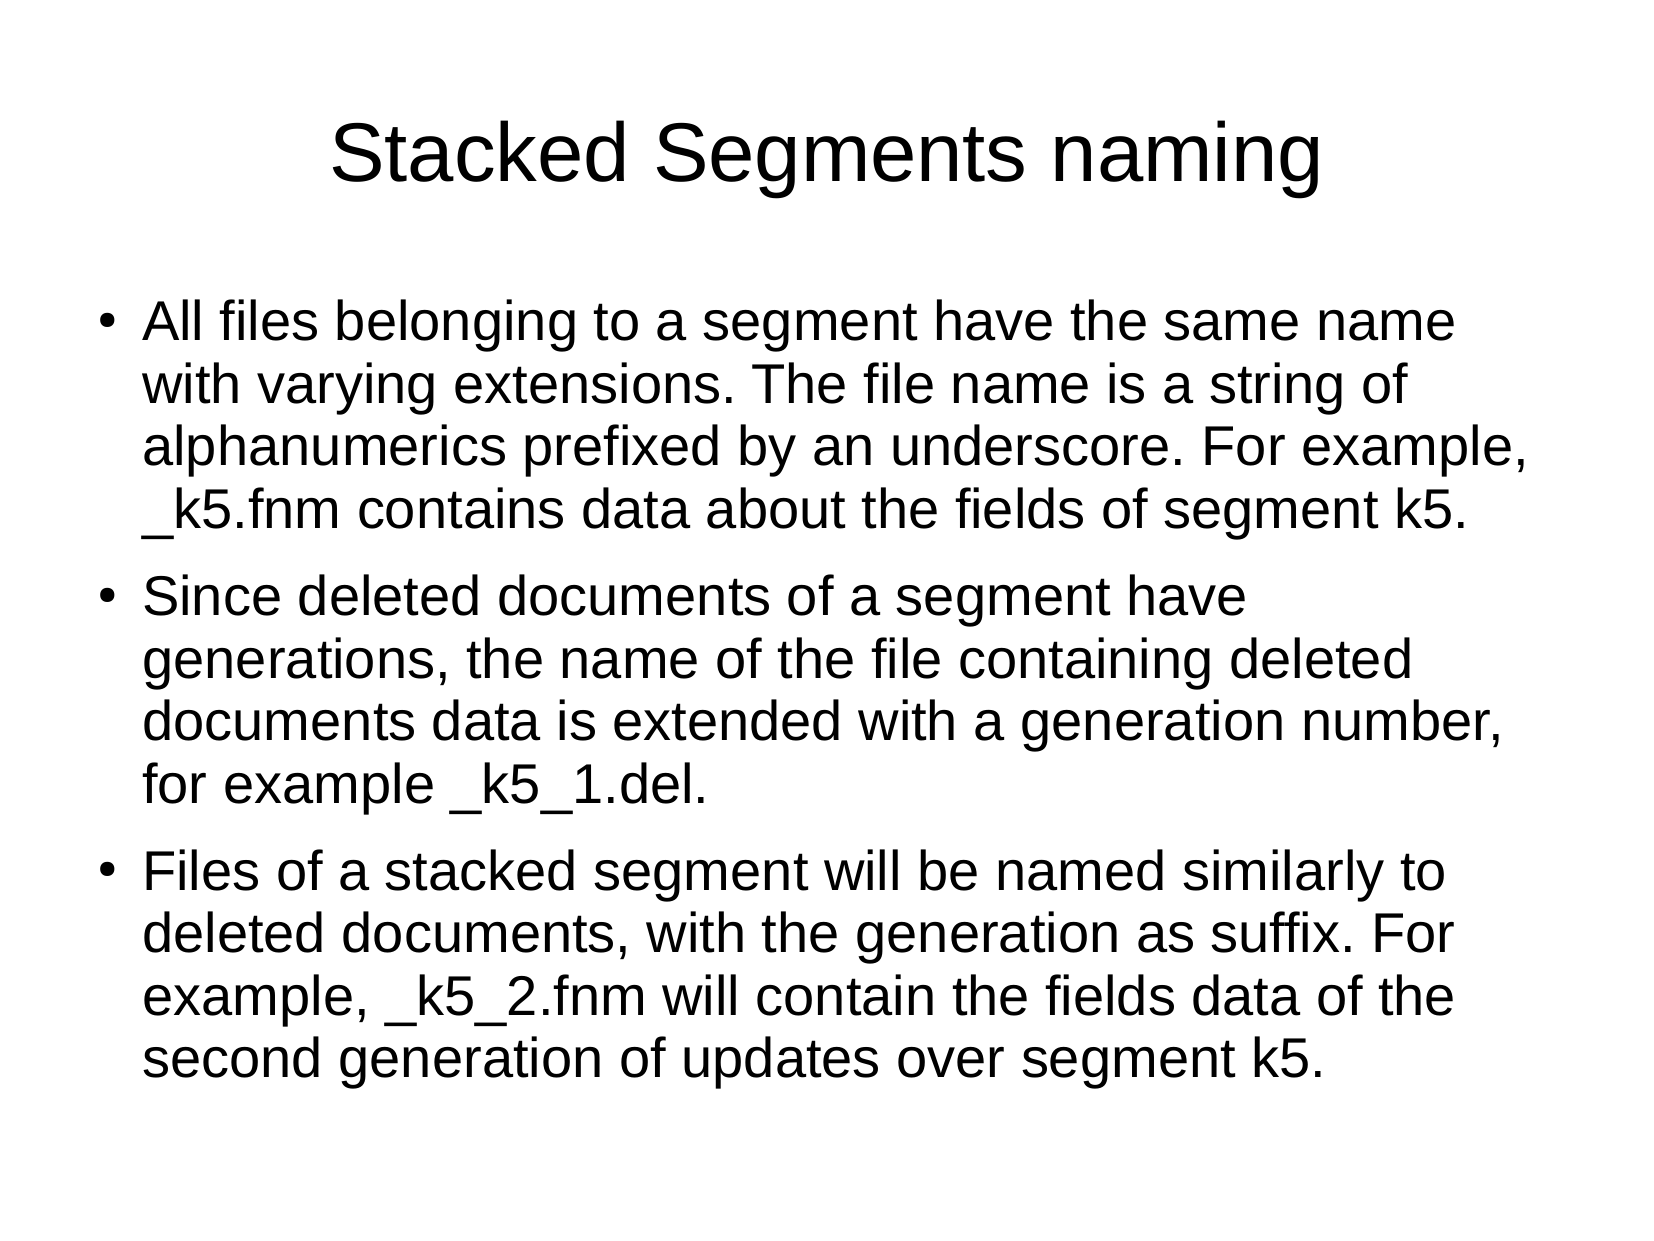

# Stacked Segments naming
All files belonging to a segment have the same name with varying extensions. The file name is a string of alphanumerics prefixed by an underscore. For example, _k5.fnm contains data about the fields of segment k5.
Since deleted documents of a segment have generations, the name of the file containing deleted documents data is extended with a generation number, for example _k5_1.del.
Files of a stacked segment will be named similarly to deleted documents, with the generation as suffix. For example, _k5_2.fnm will contain the fields data of the second generation of updates over segment k5.